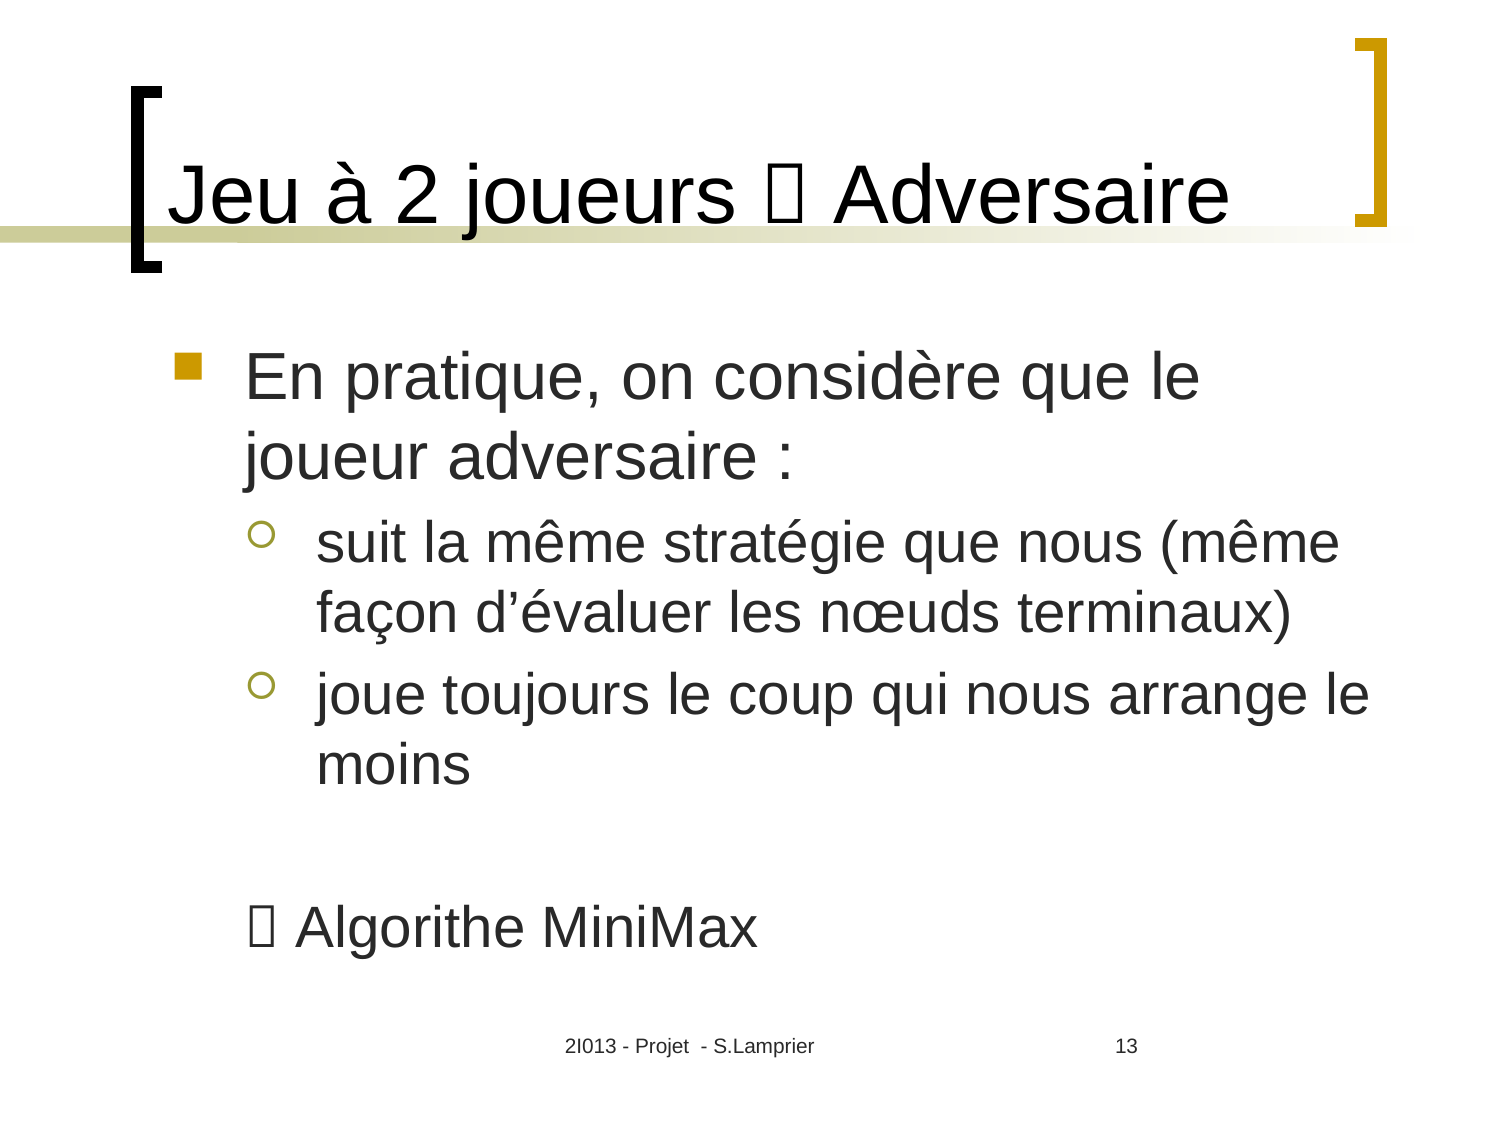

# Jeu à 2 joueurs  Adversaire
En pratique, on considère que le joueur adversaire :
suit la même stratégie que nous (même façon d’évaluer les nœuds terminaux)
joue toujours le coup qui nous arrange le moins
 Algorithe MiniMax
2I013 - Projet - S.Lamprier